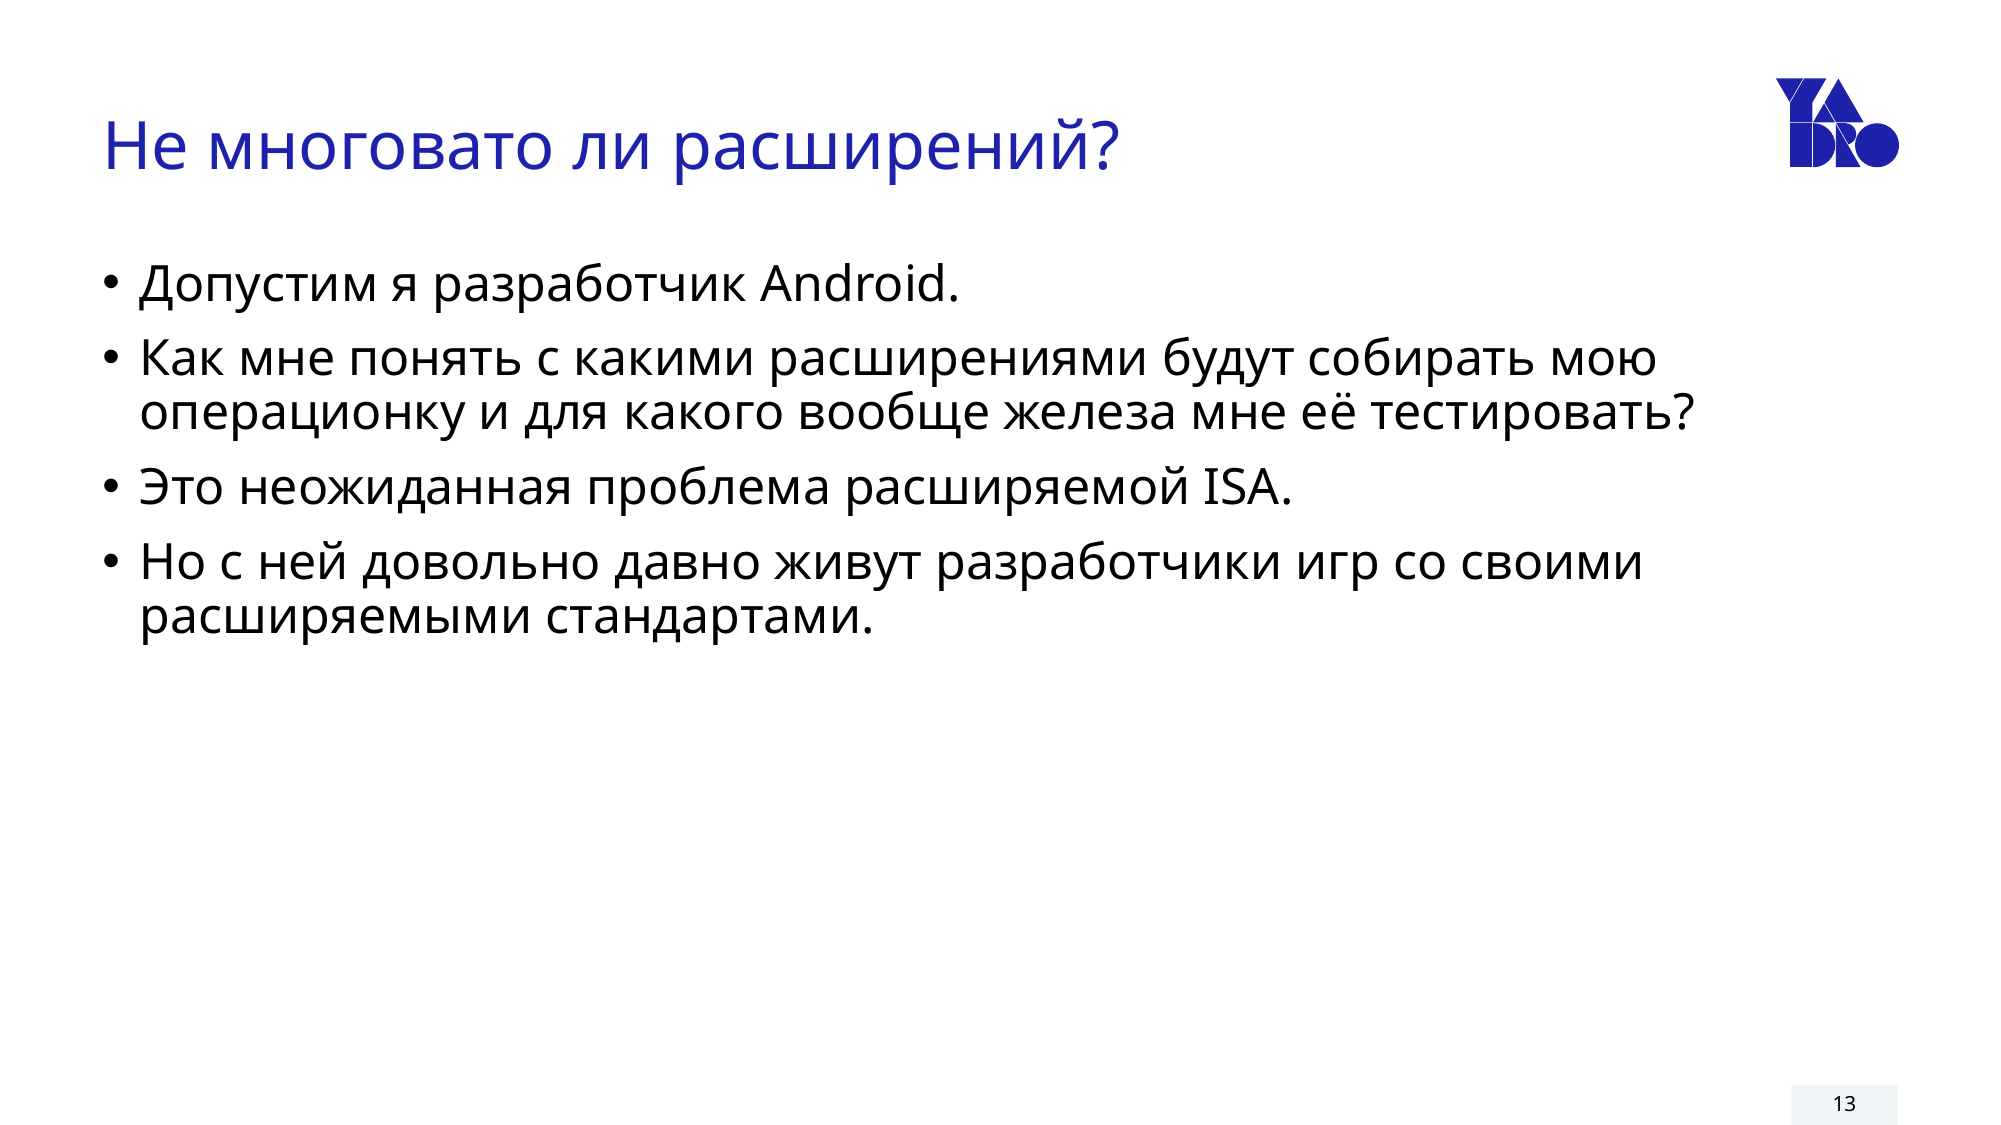

# Не многовато ли расширений?
Допустим я разработчик Android.
Как мне понять с какими расширениями будут собирать мою операционку и для какого вообще железа мне её тестировать?
Это неожиданная проблема расширяемой ISA.
Но с ней довольно давно живут разработчики игр со своими расширяемыми стандартами.